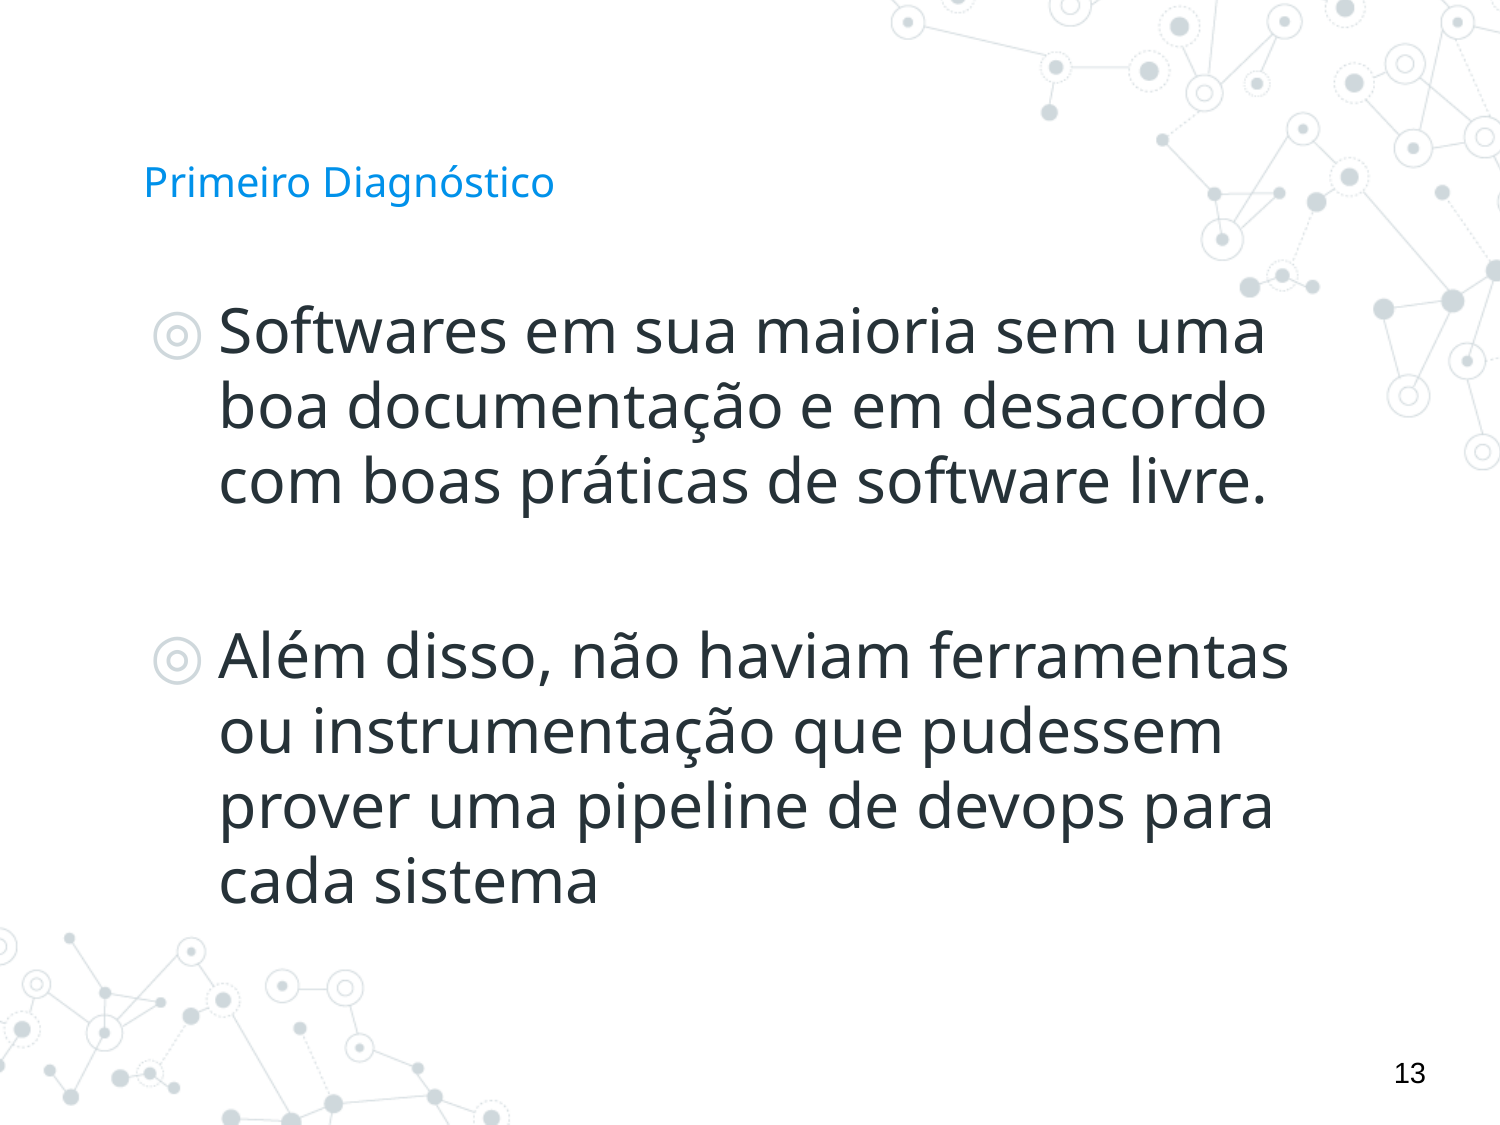

# Primeiro Diagnóstico
Softwares em sua maioria sem uma boa documentação e em desacordo com boas práticas de software livre.
Além disso, não haviam ferramentas ou instrumentação que pudessem prover uma pipeline de devops para cada sistema